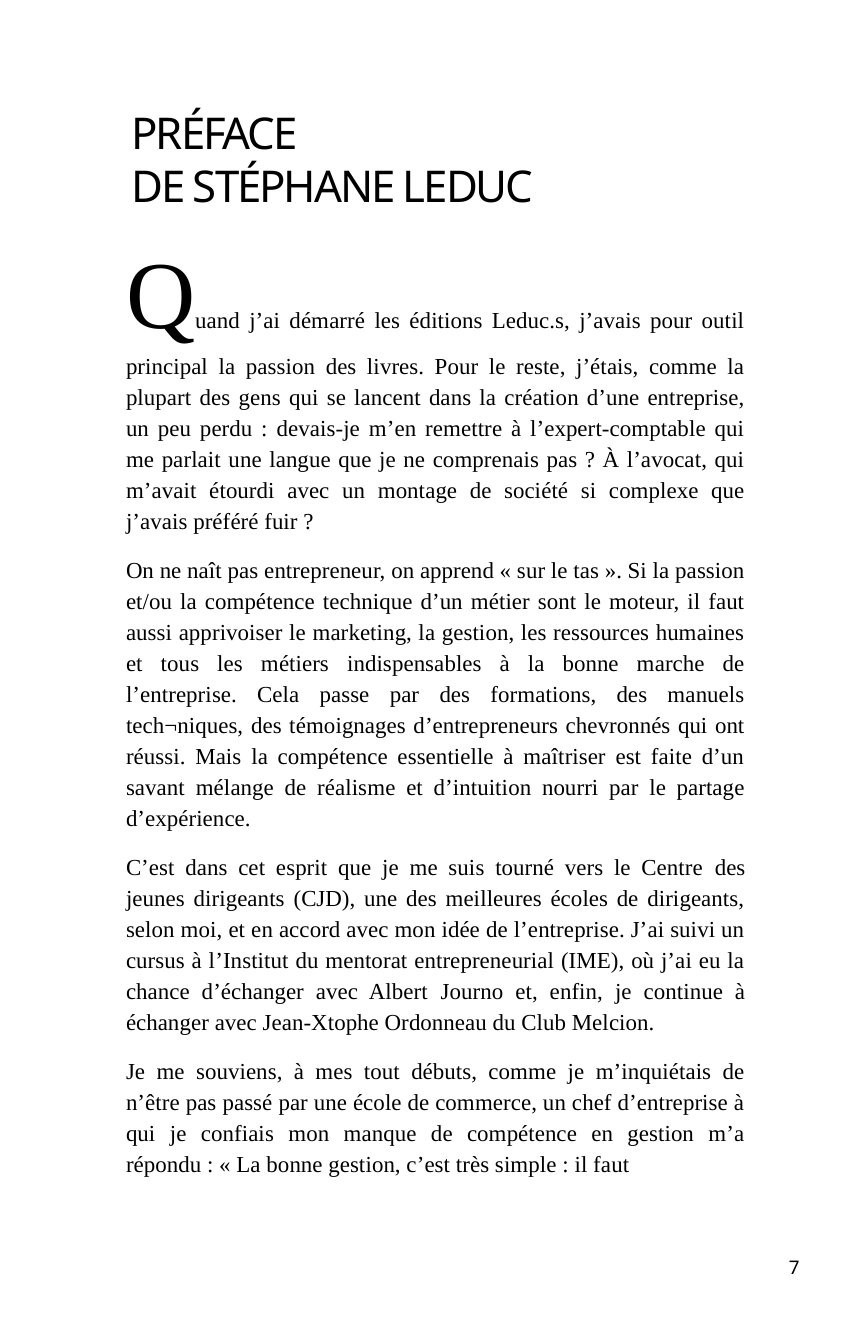

PRÉFACE
DE STÉPHANE LEDUC
Quand j’ai démarré les éditions Leduc.s, j’avais pour outil principal la passion des livres. Pour le reste, j’étais, comme la plupart des gens qui se lancent dans la création d’une entreprise, un peu perdu : devais-je m’en remettre à l’expert-comptable qui me parlait une langue que je ne comprenais pas ? À l’avocat, qui m’avait étourdi avec un montage de société si complexe que j’avais préféré fuir ?
On ne naît pas entrepreneur, on apprend « sur le tas ». Si la passion et/ou la compétence technique d’un métier sont le moteur, il faut aussi apprivoiser le marketing, la gestion, les ressources humaines et tous les métiers indispensables à la bonne marche de l’entreprise. Cela passe par des formations, des manuels tech¬niques, des témoignages d’entrepreneurs chevronnés qui ont réussi. Mais la compétence essentielle à maîtriser est faite d’un savant mélange de réalisme et d’intuition nourri par le partage d’expérience.
C’est dans cet esprit que je me suis tourné vers le Centre des jeunes dirigeants (CJD), une des meilleures écoles de dirigeants, selon moi, et en accord avec mon idée de l’entreprise. J’ai suivi un cursus à l’Institut du mentorat entrepreneurial (IME), où j’ai eu la chance d’échanger avec Albert Journo et, enfin, je continue à échanger avec Jean-Xtophe Ordonneau du Club Melcion.
Je me souviens, à mes tout débuts, comme je m’inquiétais de n’être pas passé par une école de commerce, un chef d’entreprise à qui je confiais mon manque de compétence en gestion m’a répondu : « La bonne gestion, c’est très simple : il faut
7